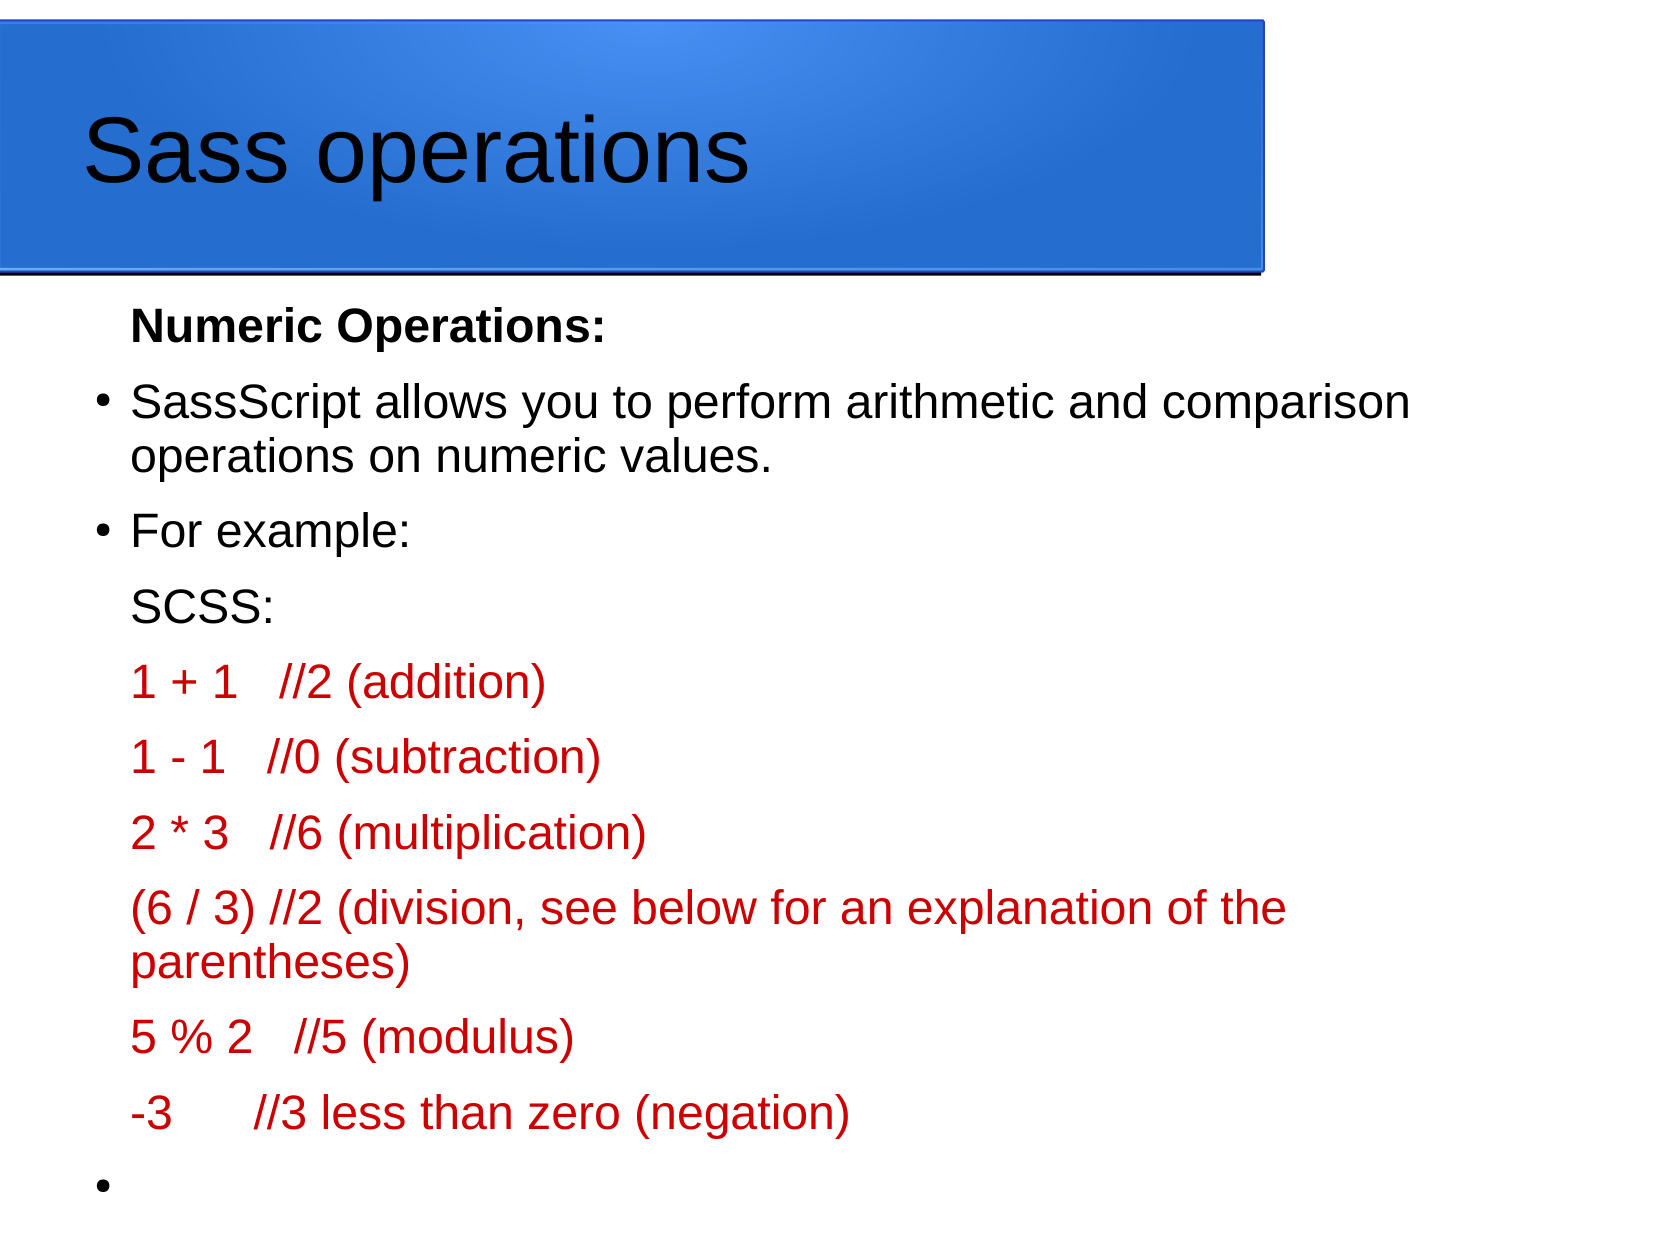

# Sass operations
Numeric Operations:
SassScript allows you to perform arithmetic and comparison operations on numeric values.
For example:
SCSS:
1 + 1 //2 (addition)
1 - 1 //0 (subtraction)
2 * 3 //6 (multiplication)
(6 / 3) //2 (division, see below for an explanation of the parentheses)
5 % 2 //5 (modulus)
-3 //3 less than zero (negation)